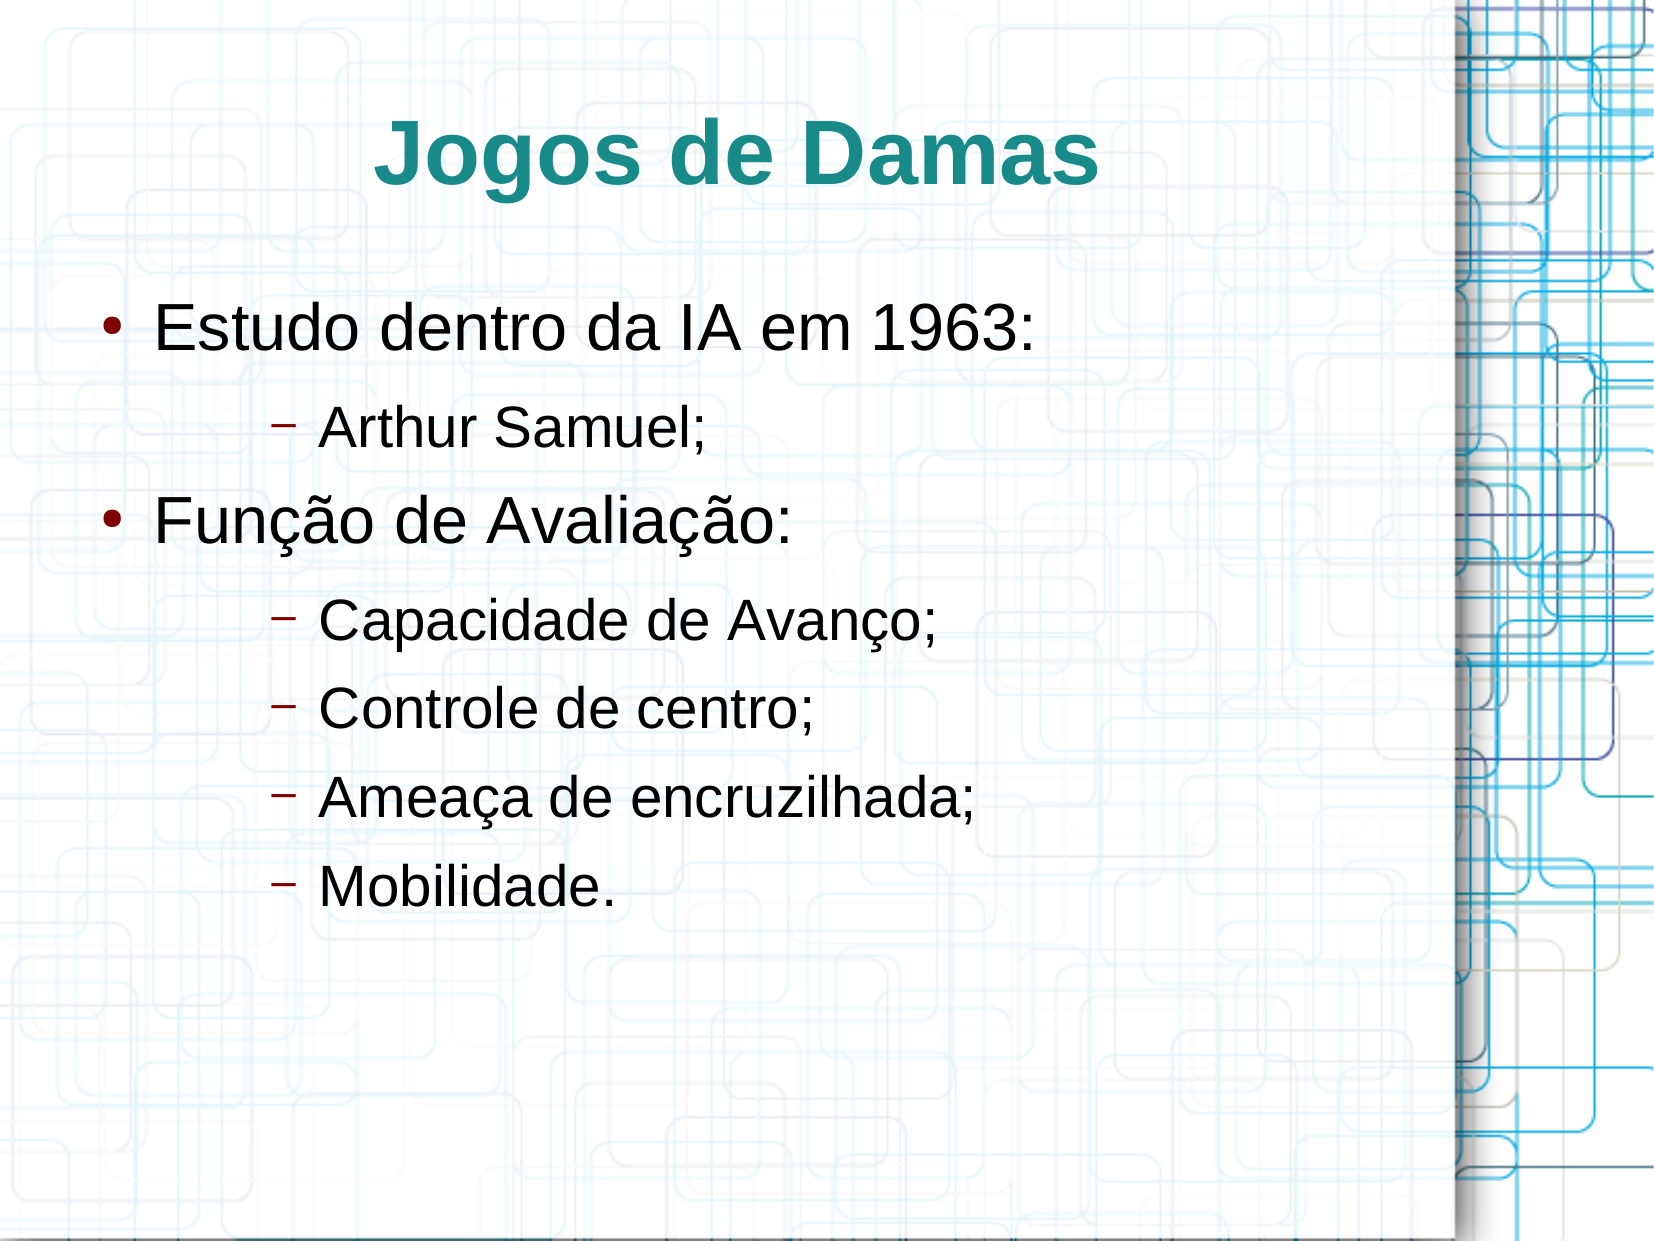

# Jogos de Damas
Estudo dentro da IA em 1963:
Arthur Samuel;
Função de Avaliação:
Capacidade de Avanço;
Controle de centro;
Ameaça de encruzilhada;
Mobilidade.